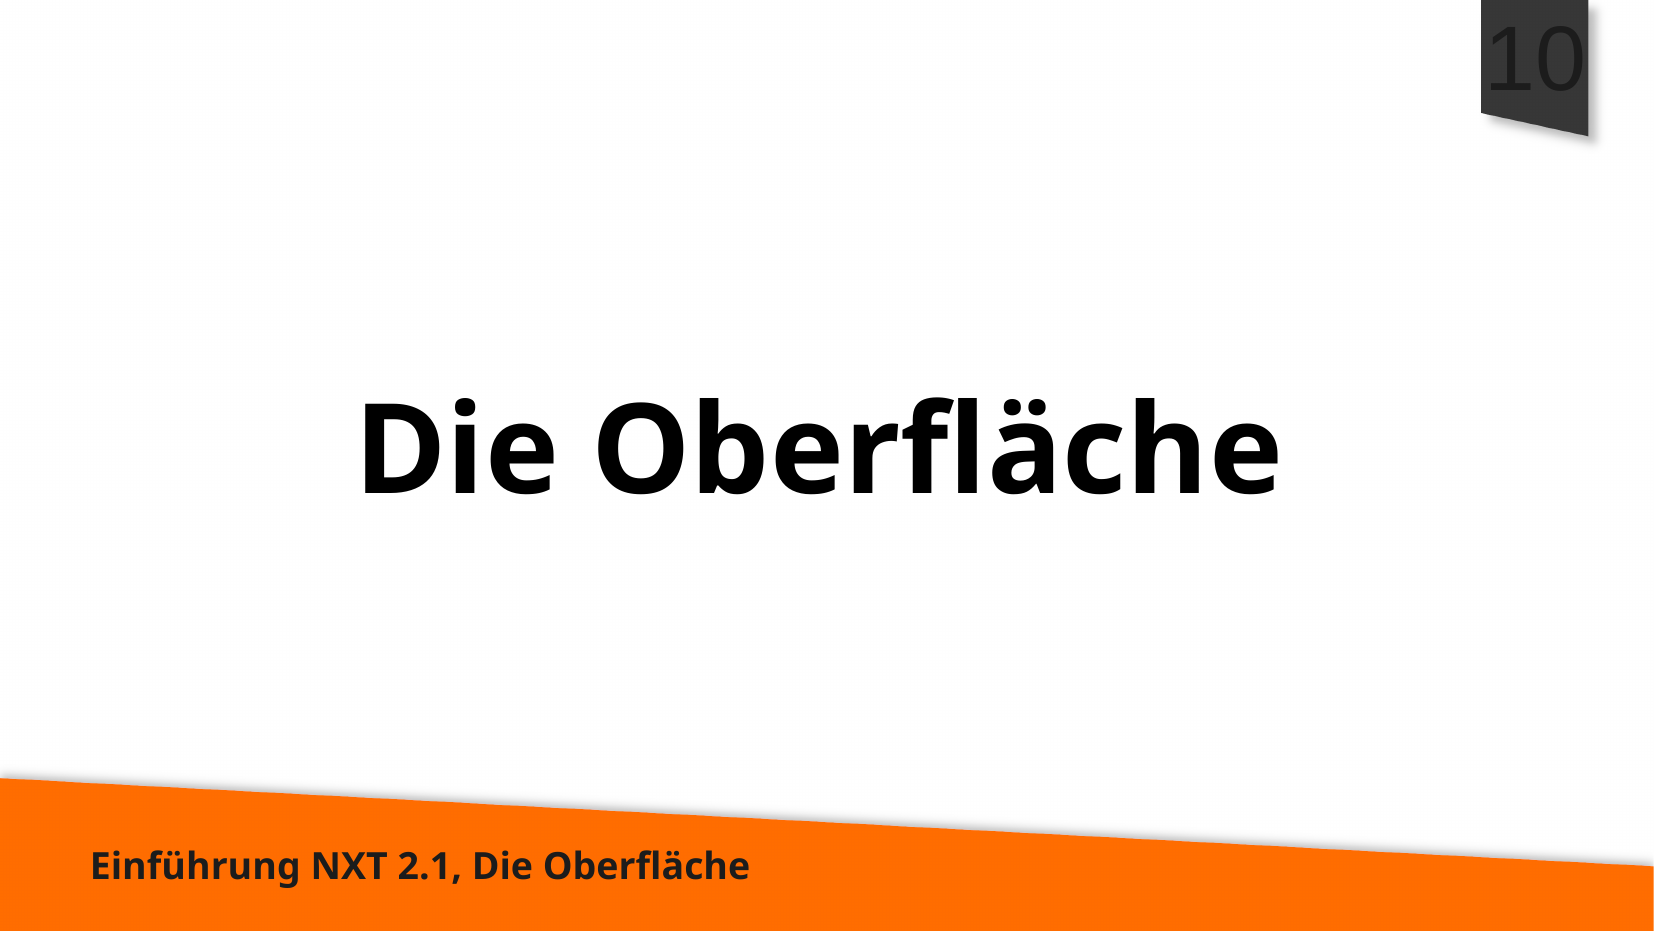

10
# Die Oberfläche
Einführung NXT 2.1, Die Oberfläche